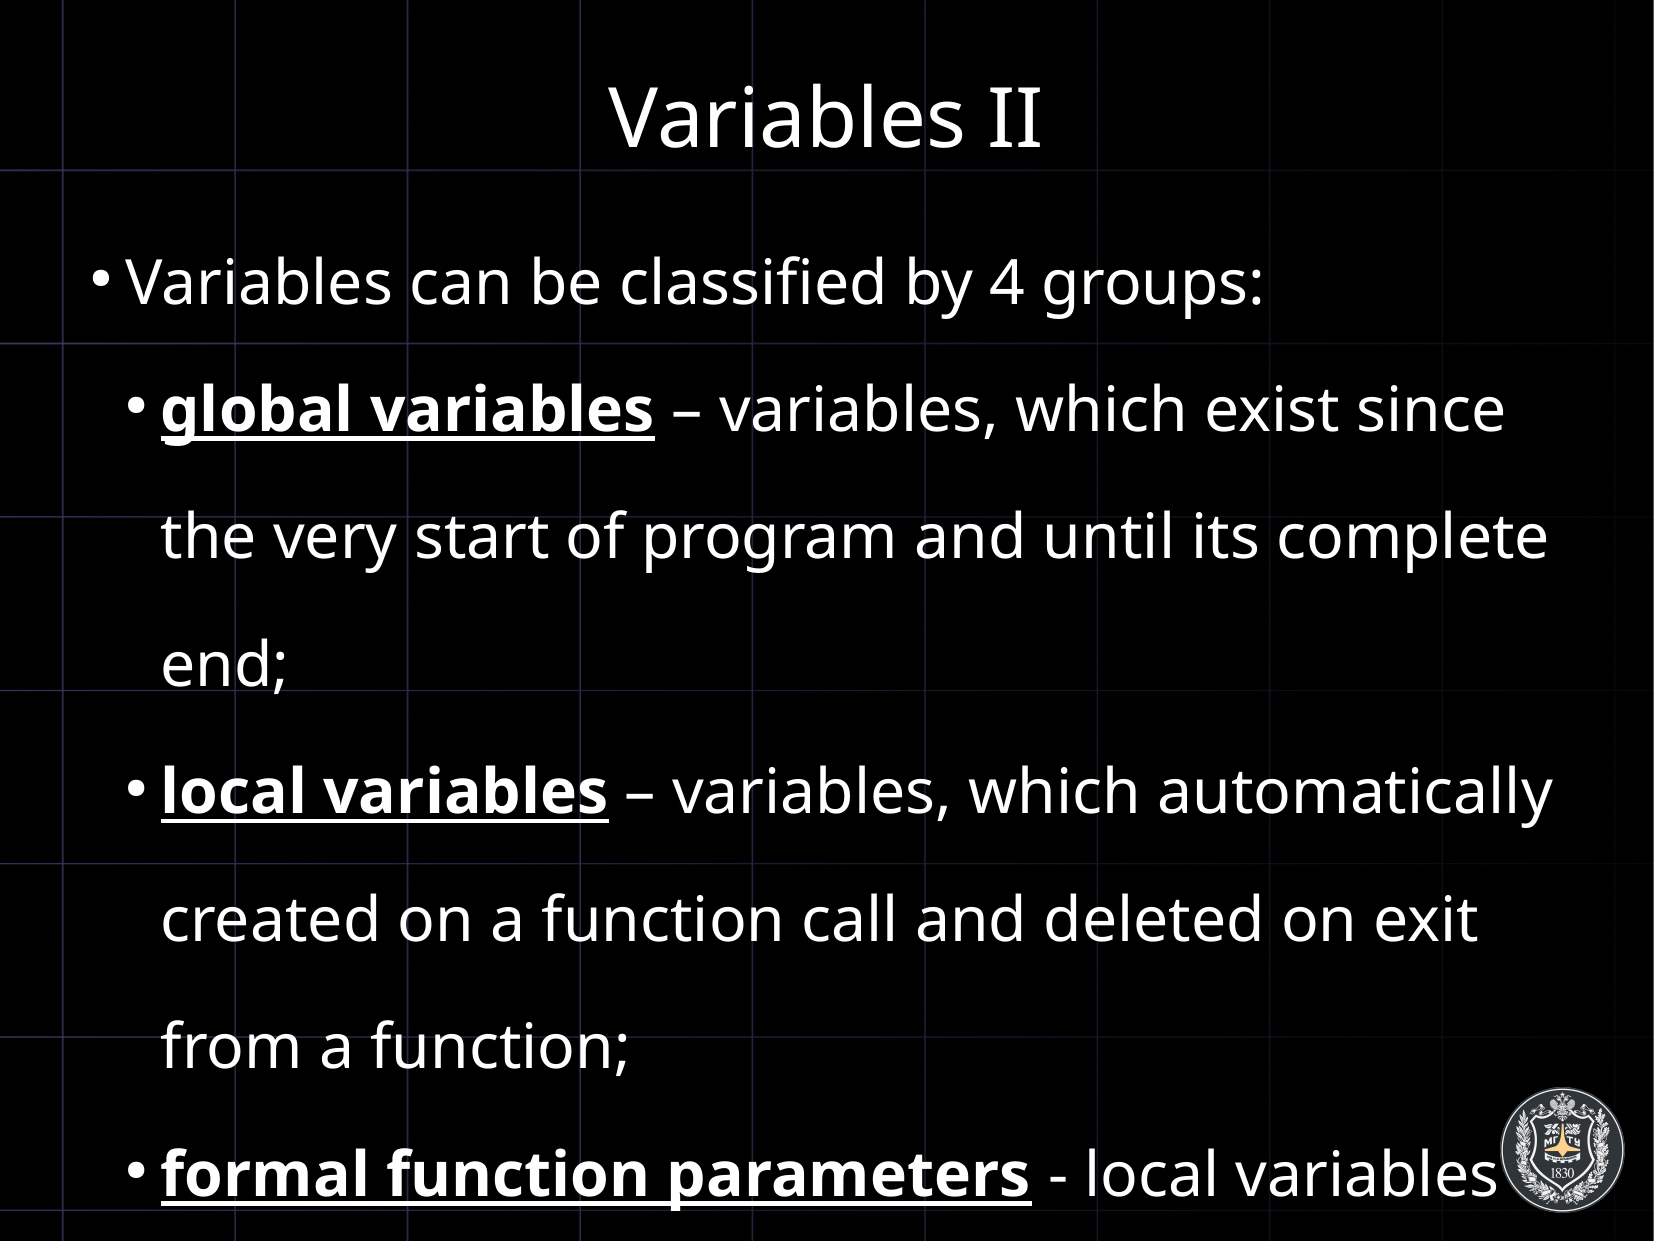

# Variables II
Variables can be classified by 4 groups:
global variables – variables, which exist since the very start of program and until its complete end;
local variables – variables, which automatically created on a function call and deleted on exit from a function;
formal function parameters - local variables in which the values, passed during the function call, are written;
dynamic variables – are created and deleted via memory manager.